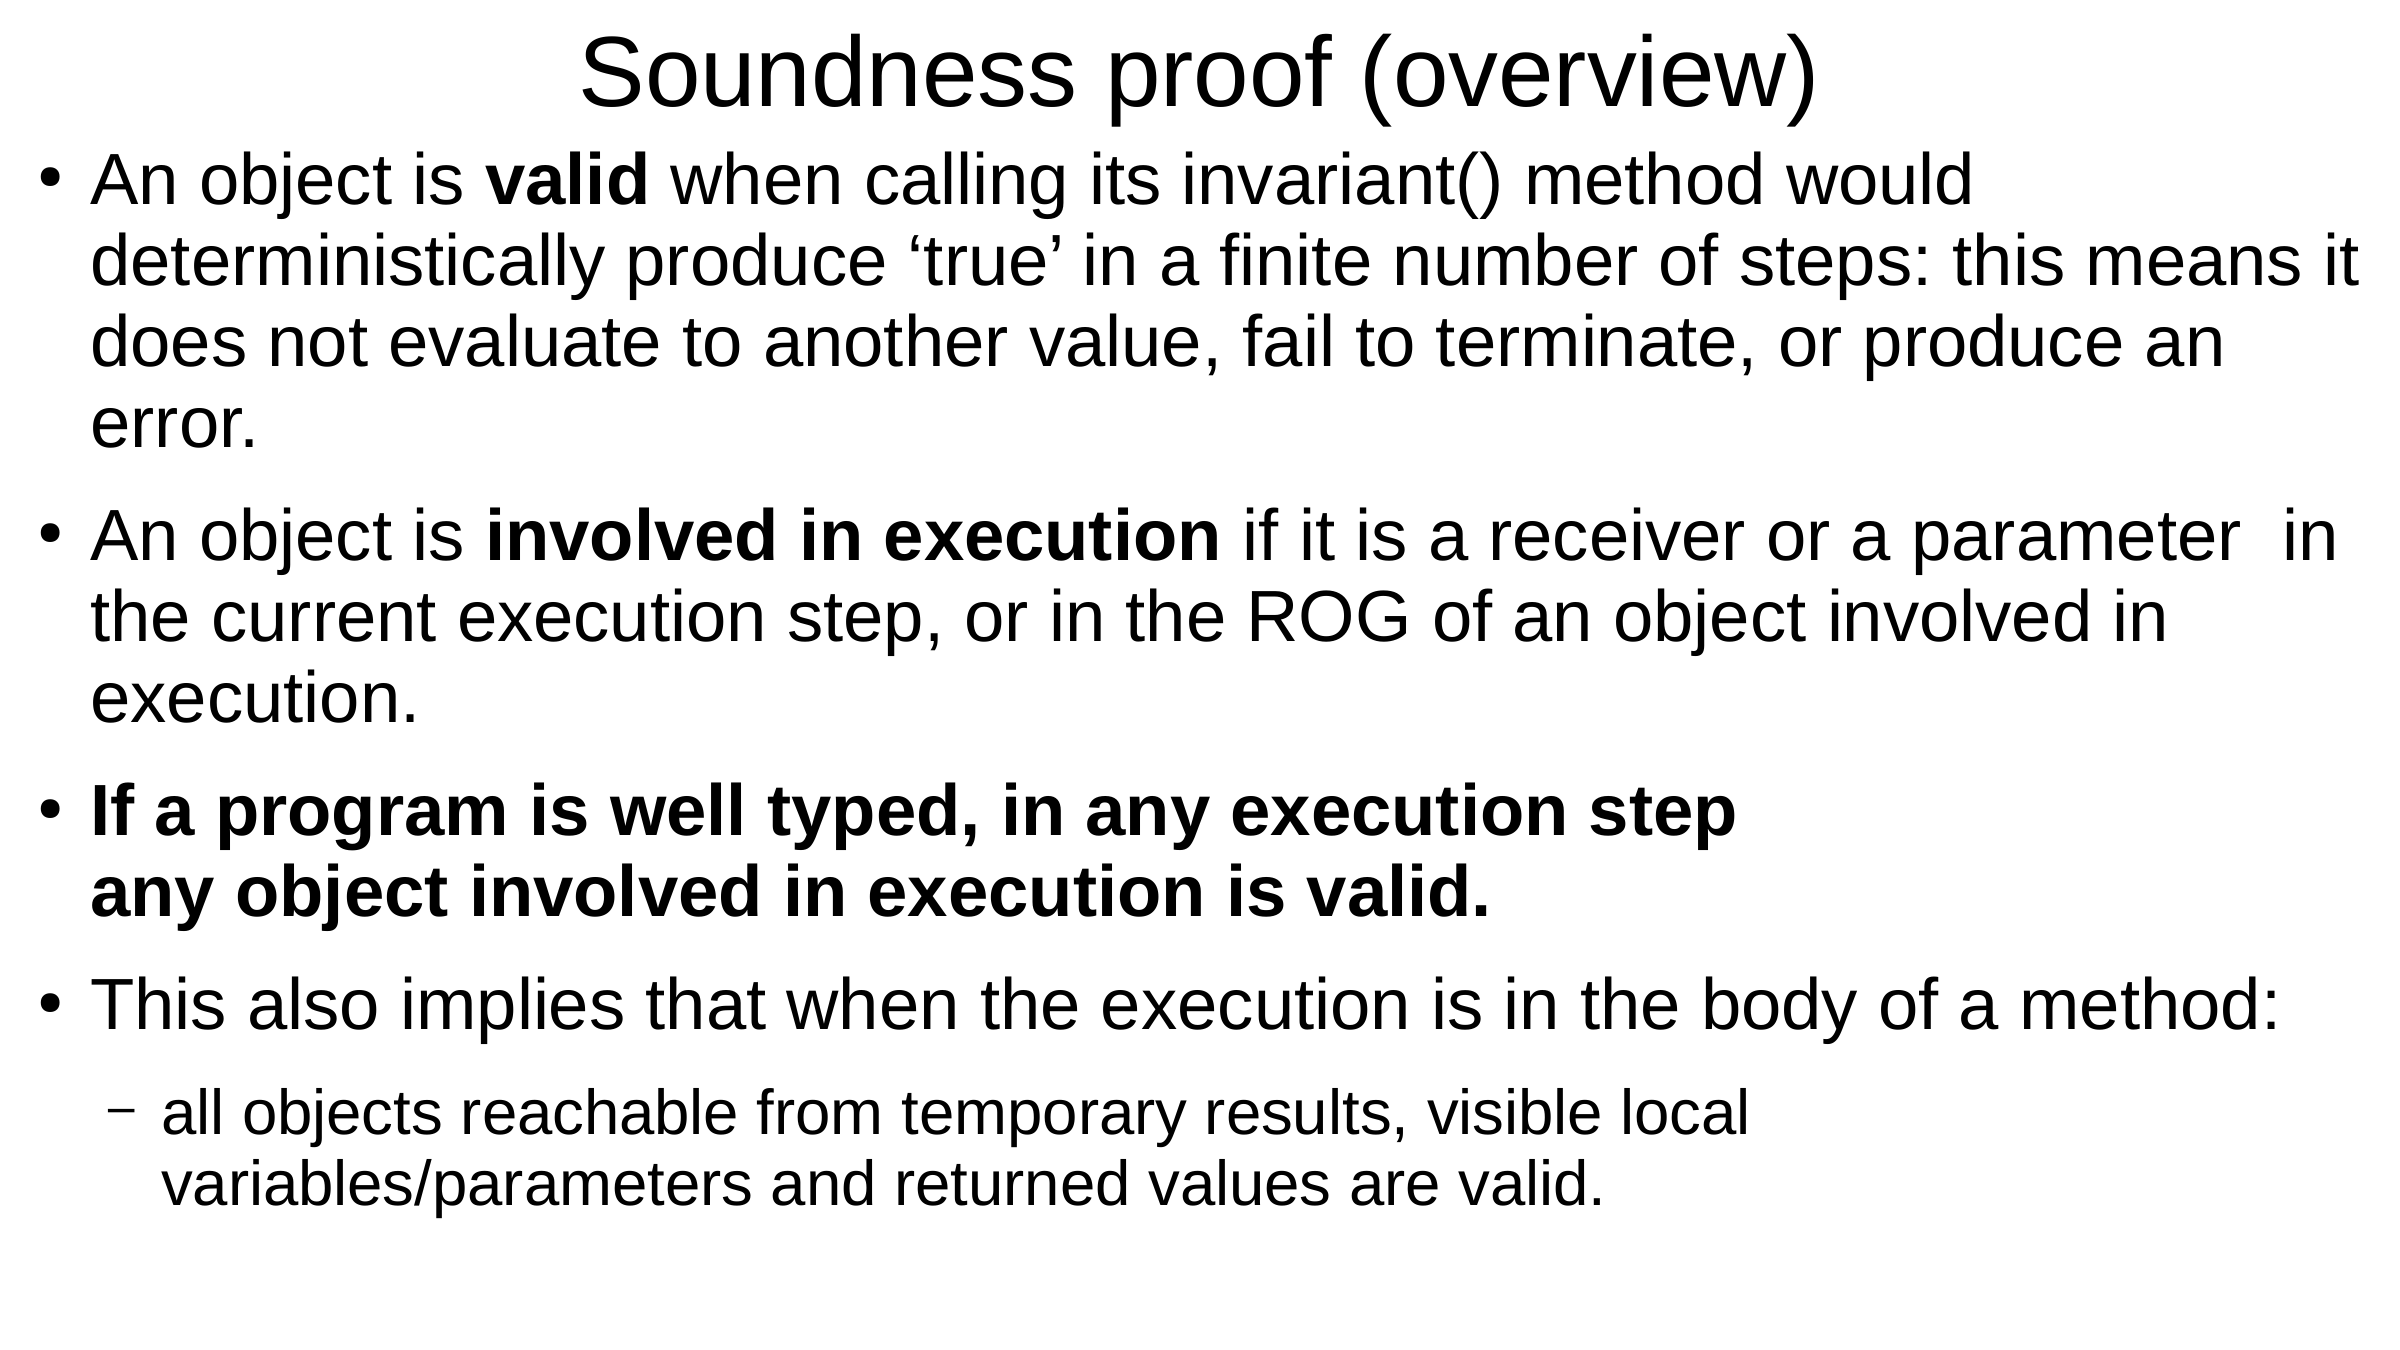

# Soundness proof (overview)
An object is valid when calling its invariant() method would deterministically produce ‘true’ in a finite number of steps: this means it does not evaluate to another value, fail to terminate, or produce an error.
An object is involved in execution if it is a receiver or a parameter in the current execution step, or in the ROG of an object involved in execution.
If a program is well typed, in any execution step
any object involved in execution is valid.
This also implies that when the execution is in the body of a method:
all objects reachable from temporary results, visible local
variables/parameters and returned values are valid.